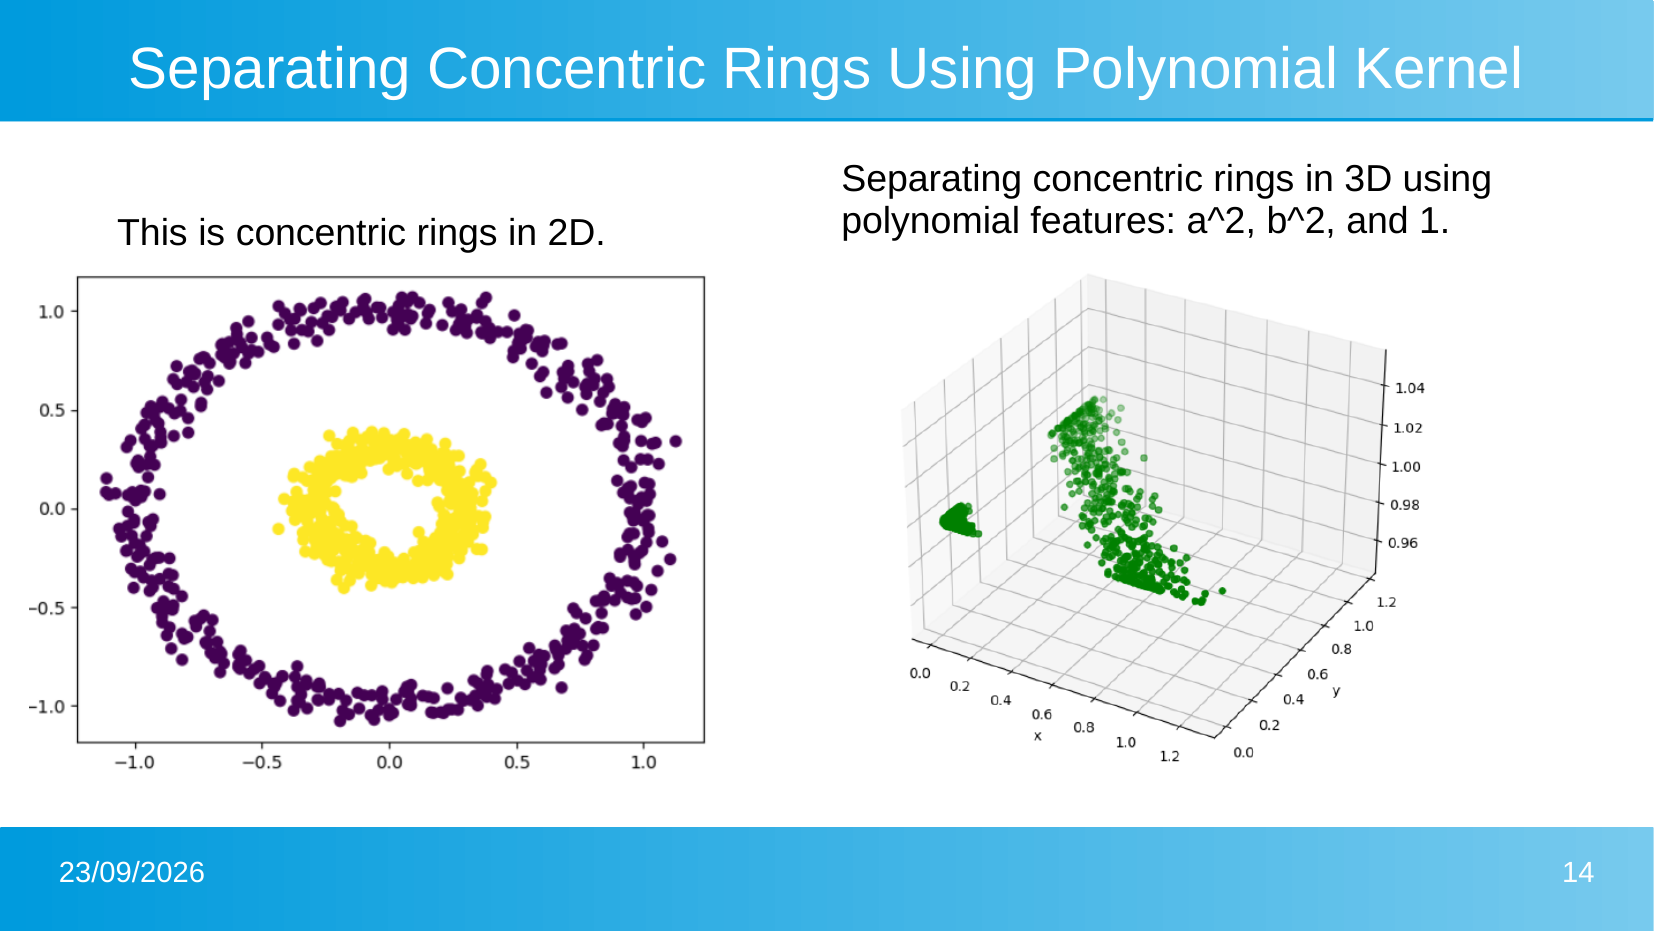

# Separating Concentric Rings Using Polynomial Kernel
Separating concentric rings in 3D using polynomial features: a^2, b^2, and 1.
This is concentric rings in 2D.
14